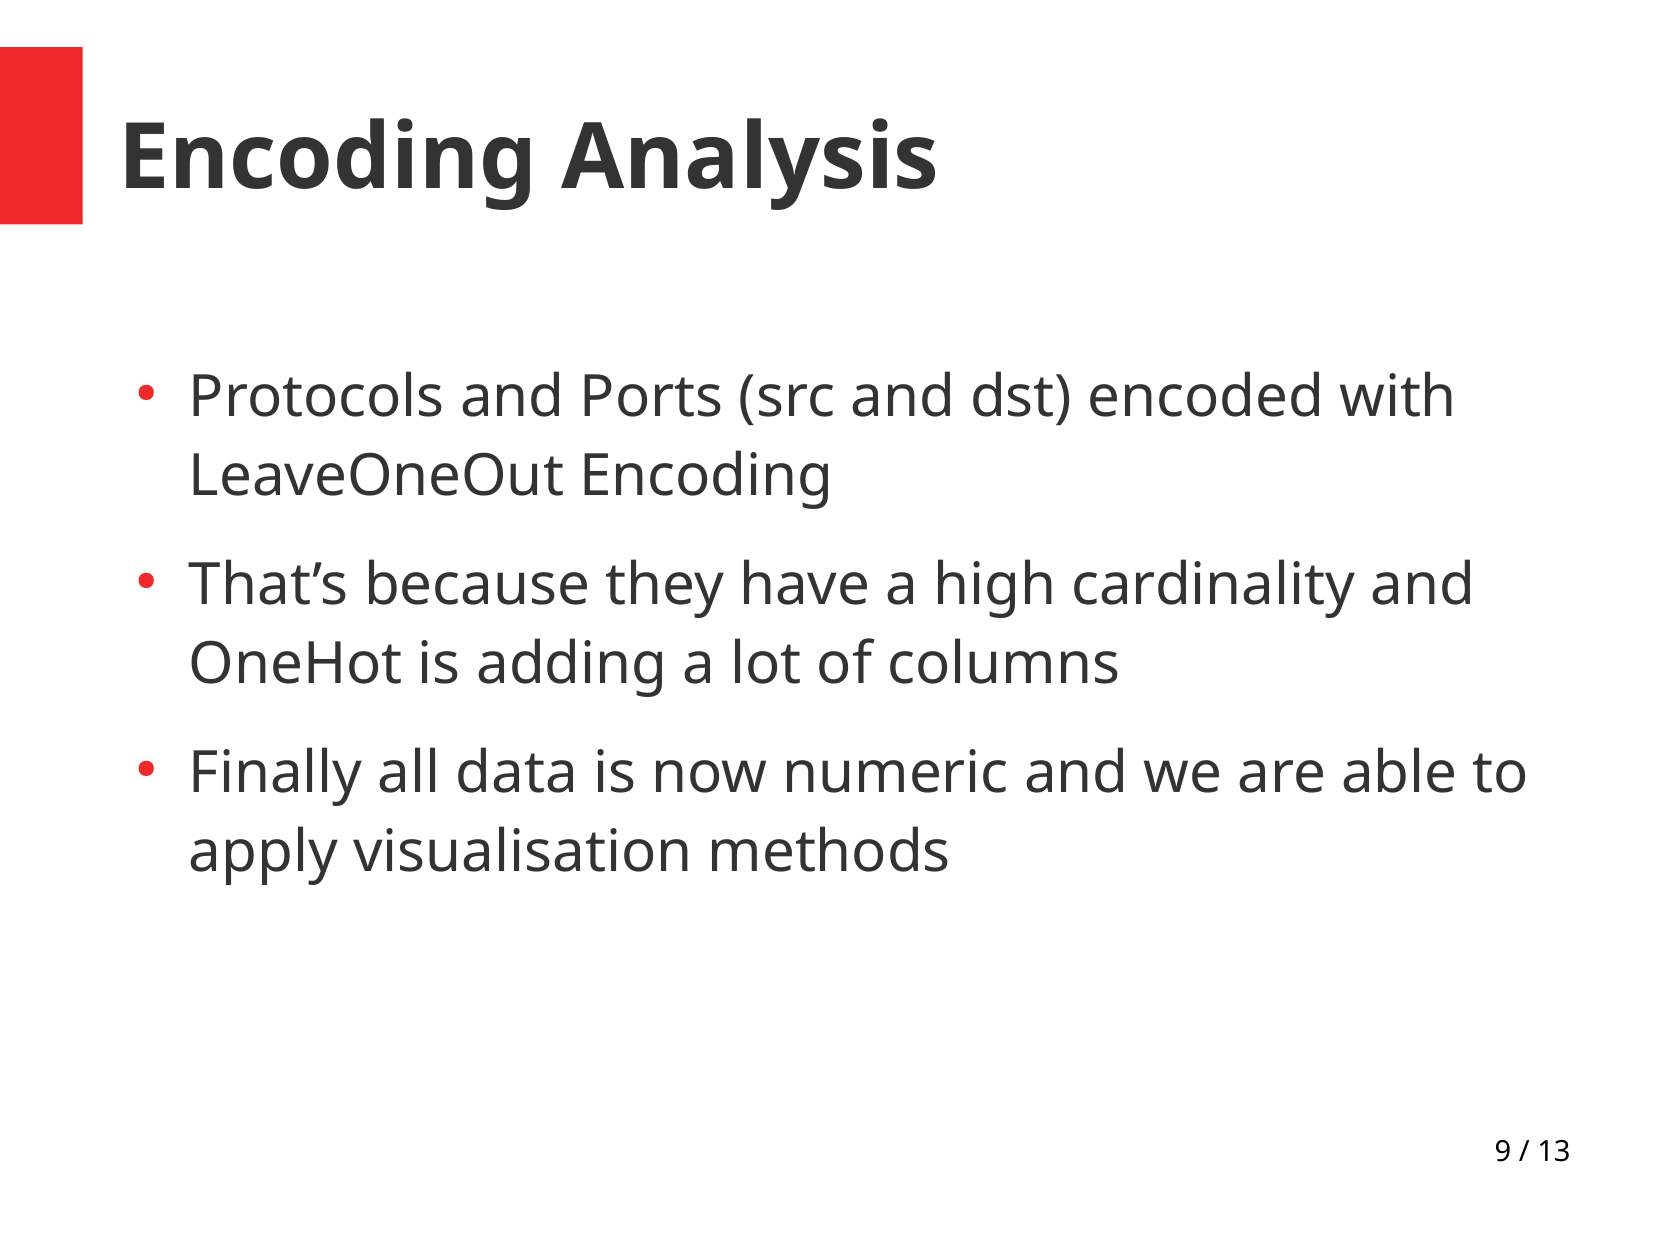

# Encoding Analysis
Protocols and Ports (src and dst) encoded with LeaveOneOut Encoding
That’s because they have a high cardinality and OneHot is adding a lot of columns
Finally all data is now numeric and we are able to apply visualisation methods
9